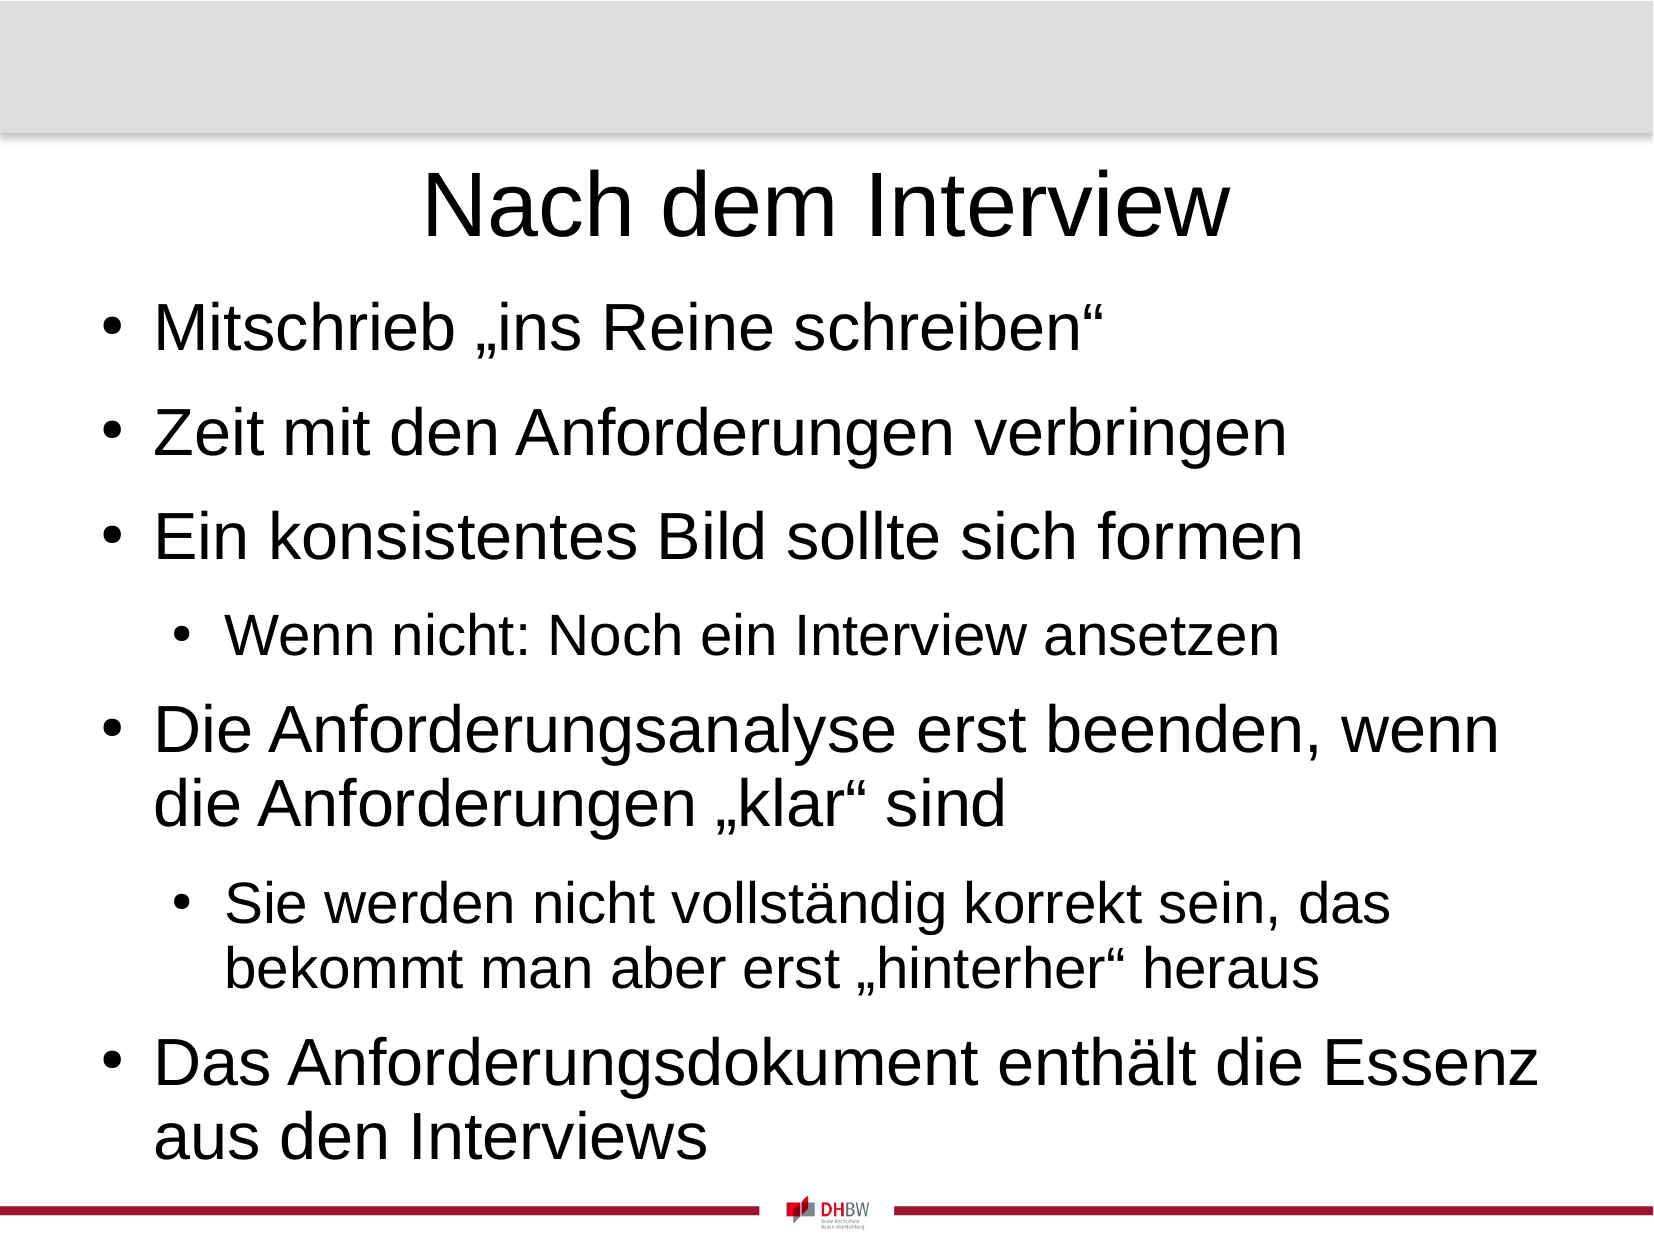

# Nach dem Interview
Mitschrieb „ins Reine schreiben“
Zeit mit den Anforderungen verbringen
Ein konsistentes Bild sollte sich formen
Wenn nicht: Noch ein Interview ansetzen
Die Anforderungsanalyse erst beenden, wenn die Anforderungen „klar“ sind
Sie werden nicht vollständig korrekt sein, das bekommt man aber erst „hinterher“ heraus
Das Anforderungsdokument enthält die Essenz aus den Interviews